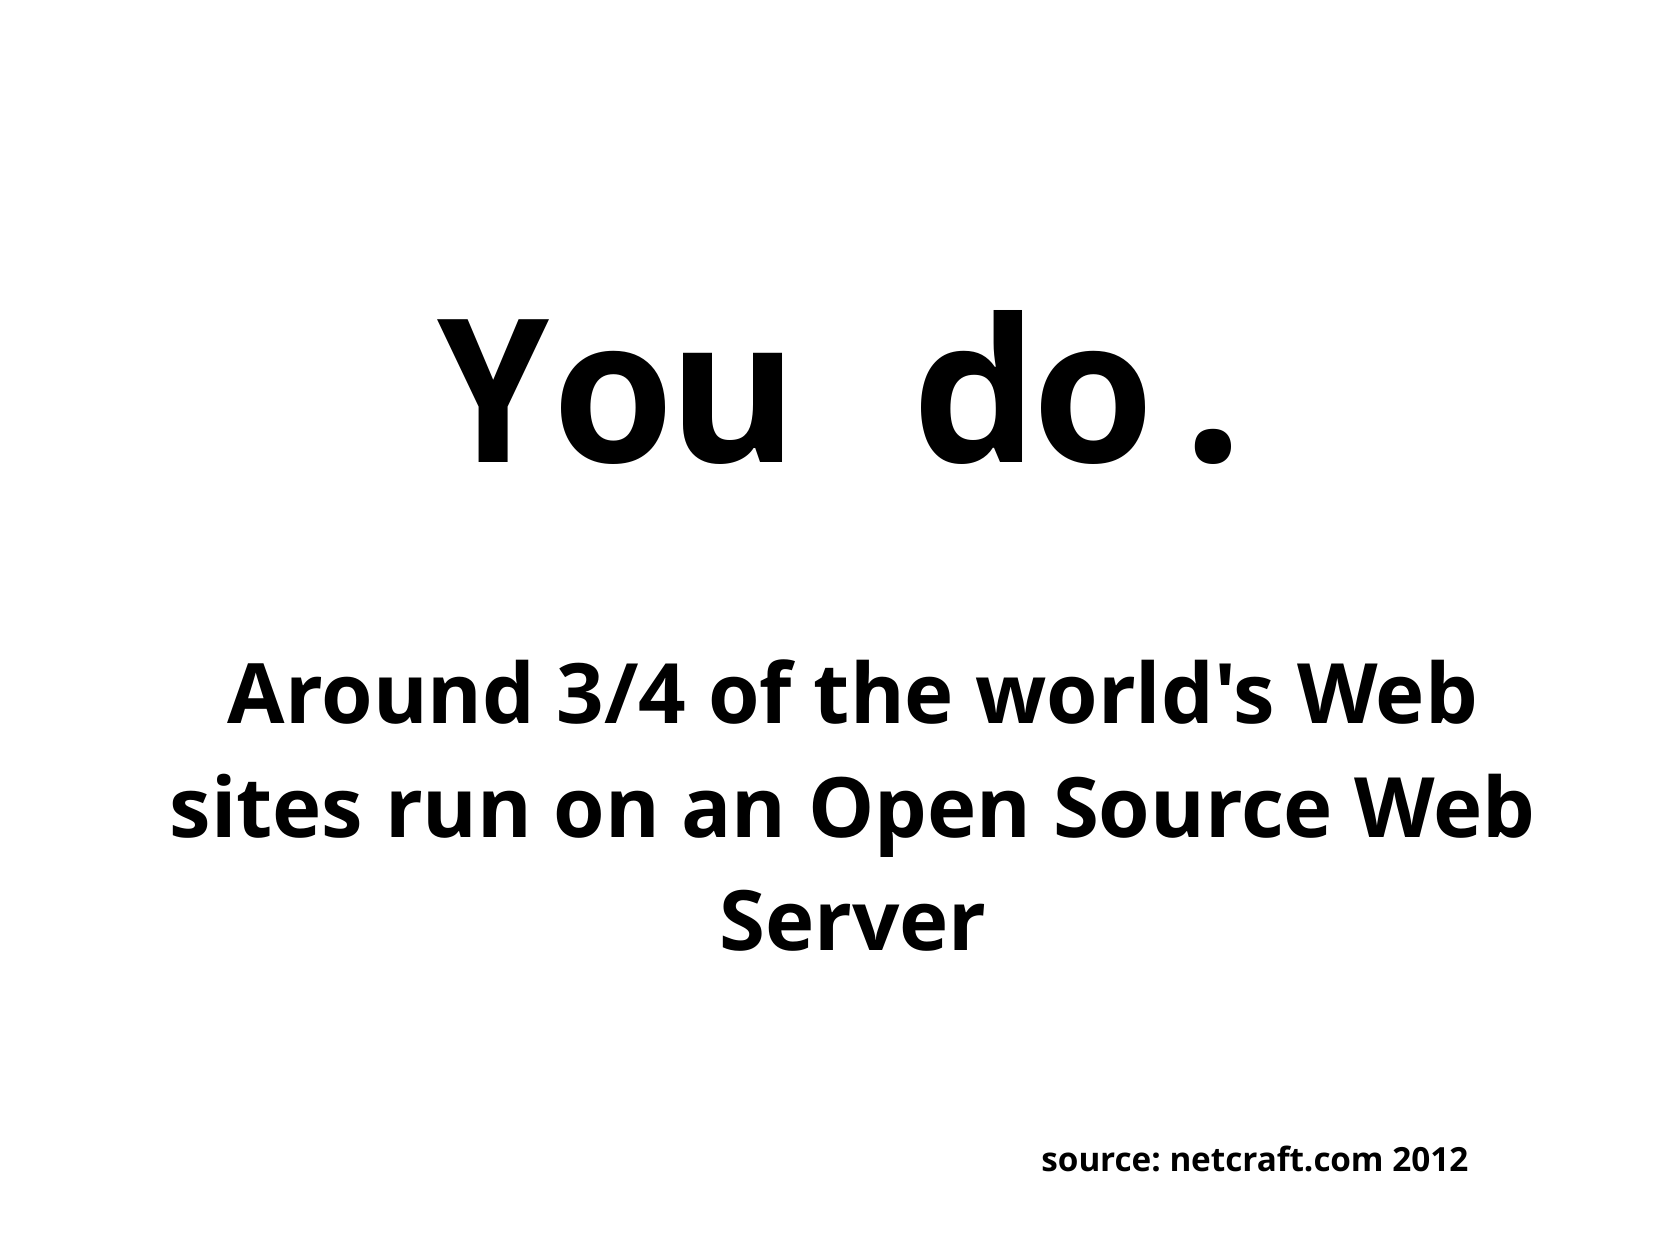

You do.
Around 3/4 of the world's Web sites run on an Open Source Web Server
source: netcraft.com 2012